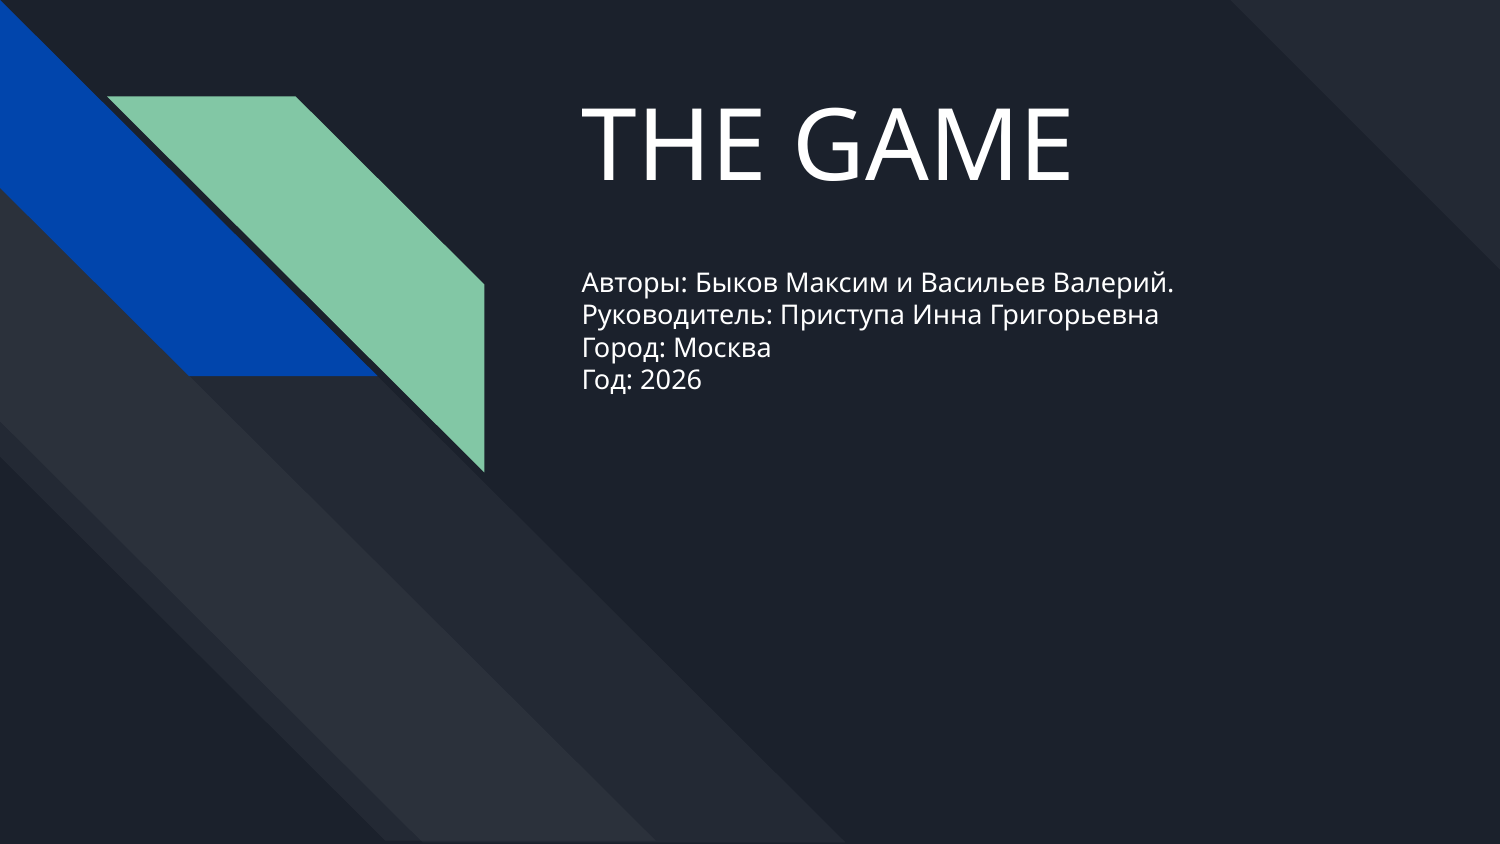

THE GAME
Авторы: Быков Максим и Васильев Валерий.
Руководитель: Приступа Инна Григорьевна
Город: Москва
Год: 2026